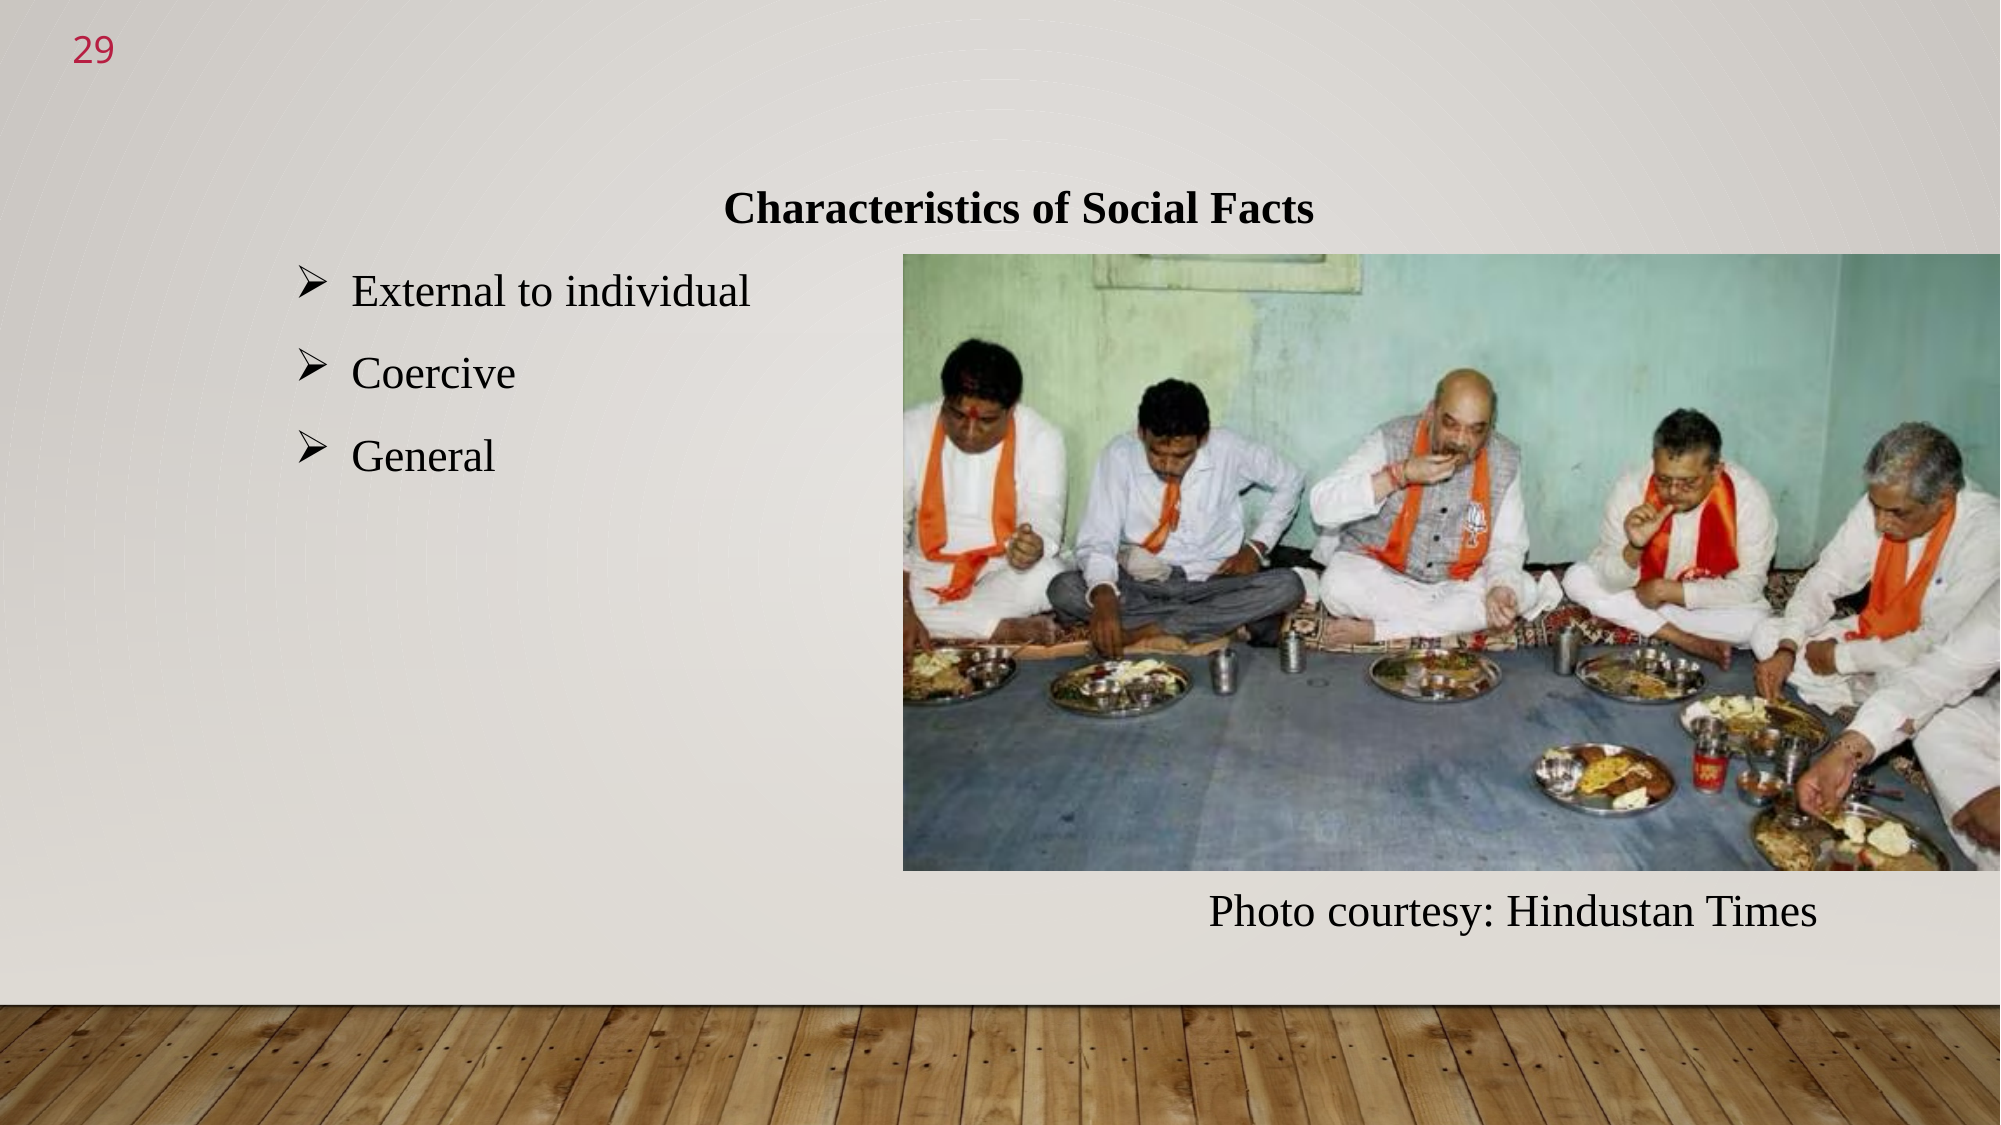

Characteristics of Social Facts
External to individual
Coercive
General
Photo courtesy: Hindustan Times